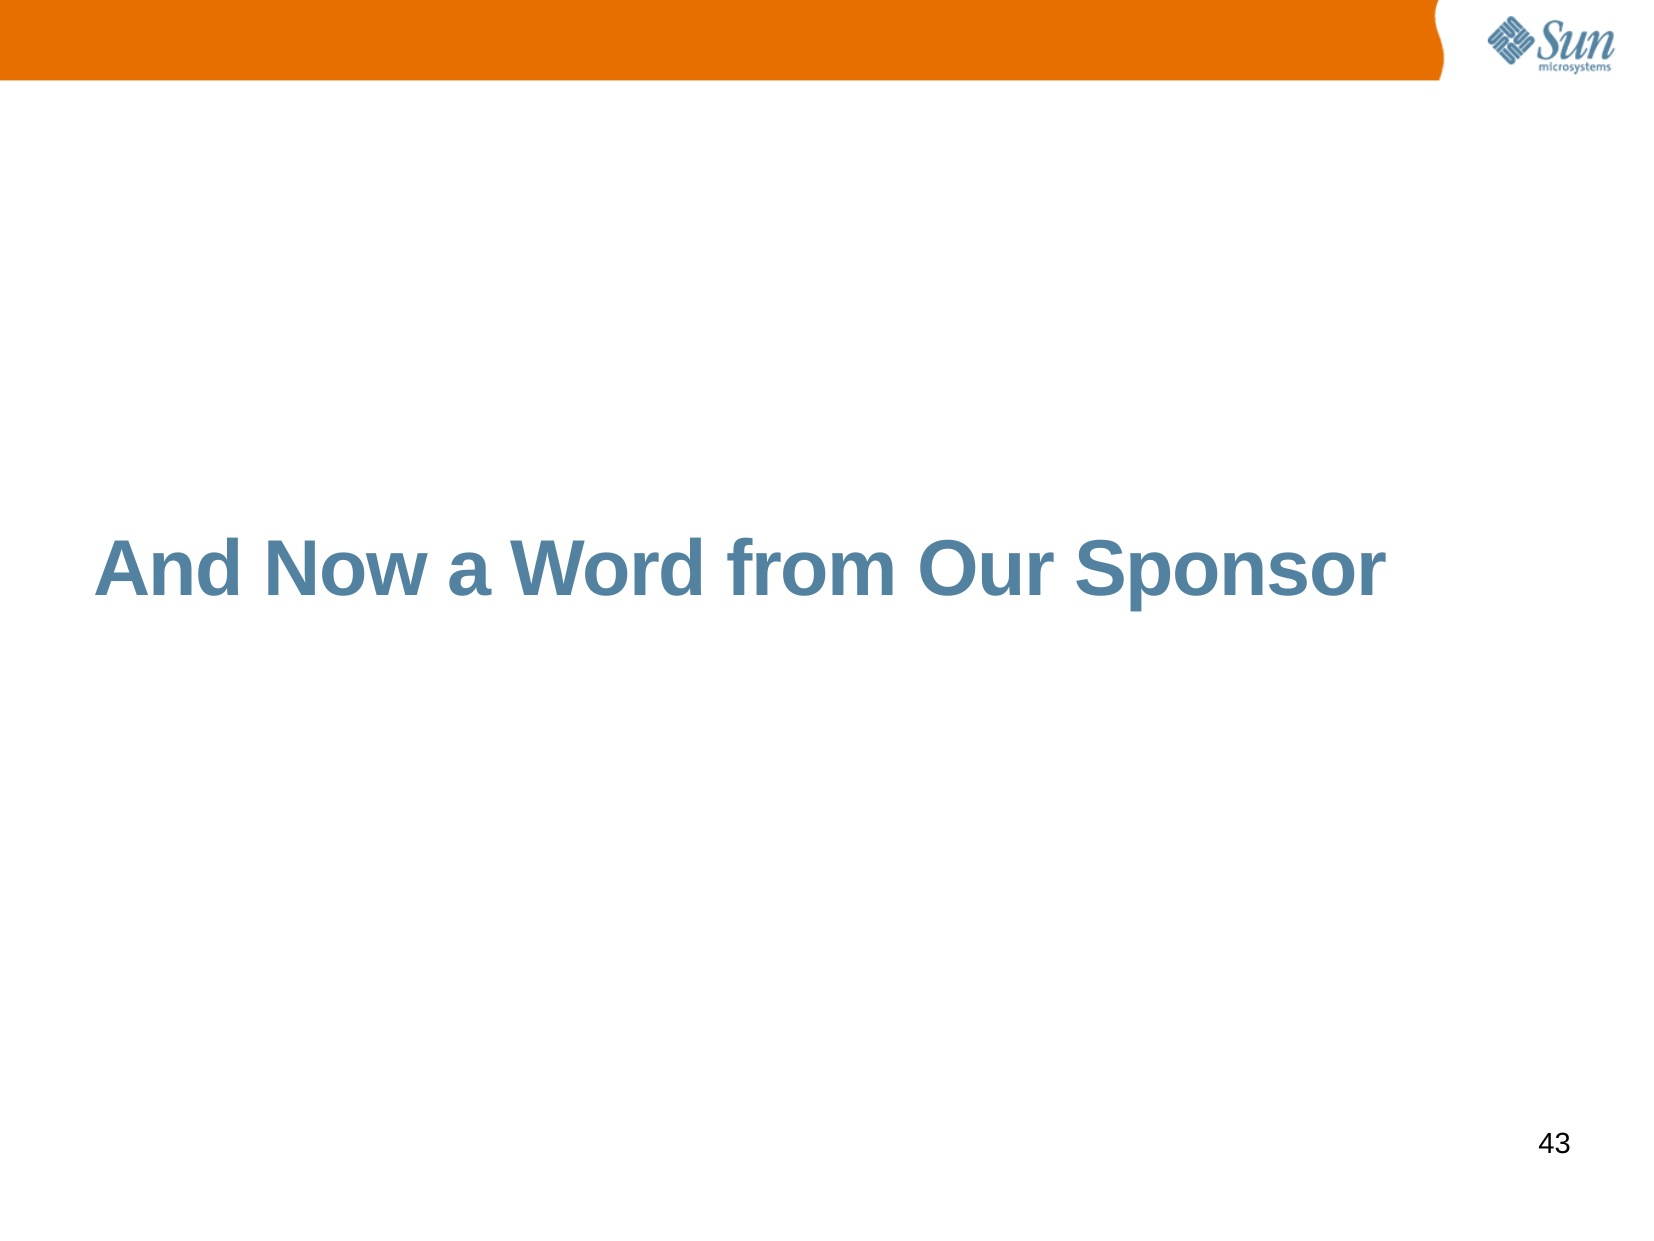

# And Now a Word from Our Sponsor
43